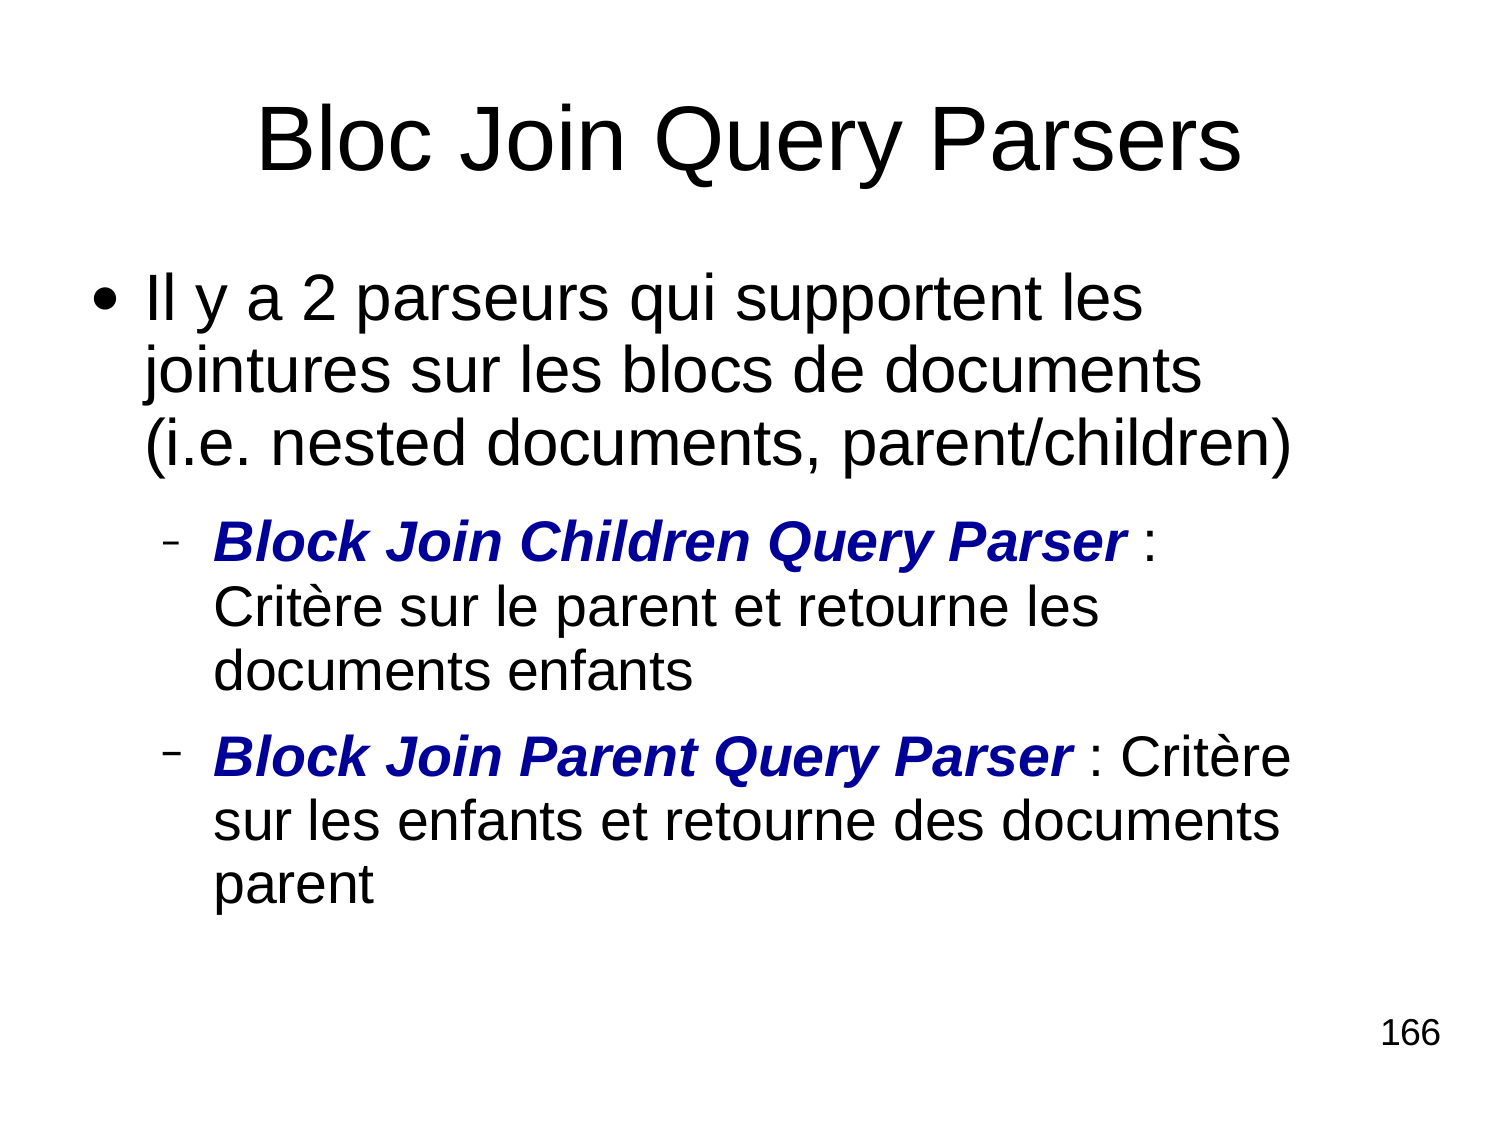

# Bloc Join Query Parsers
Il y a 2 parseurs qui supportent les jointures sur les blocs de documents (i.e. nested documents, parent/children)
●
–	Block Join Children Query Parser : Critère sur le parent et retourne les documents enfants
Block Join Parent Query Parser : Critère sur les enfants et retourne des documents parent
–
166